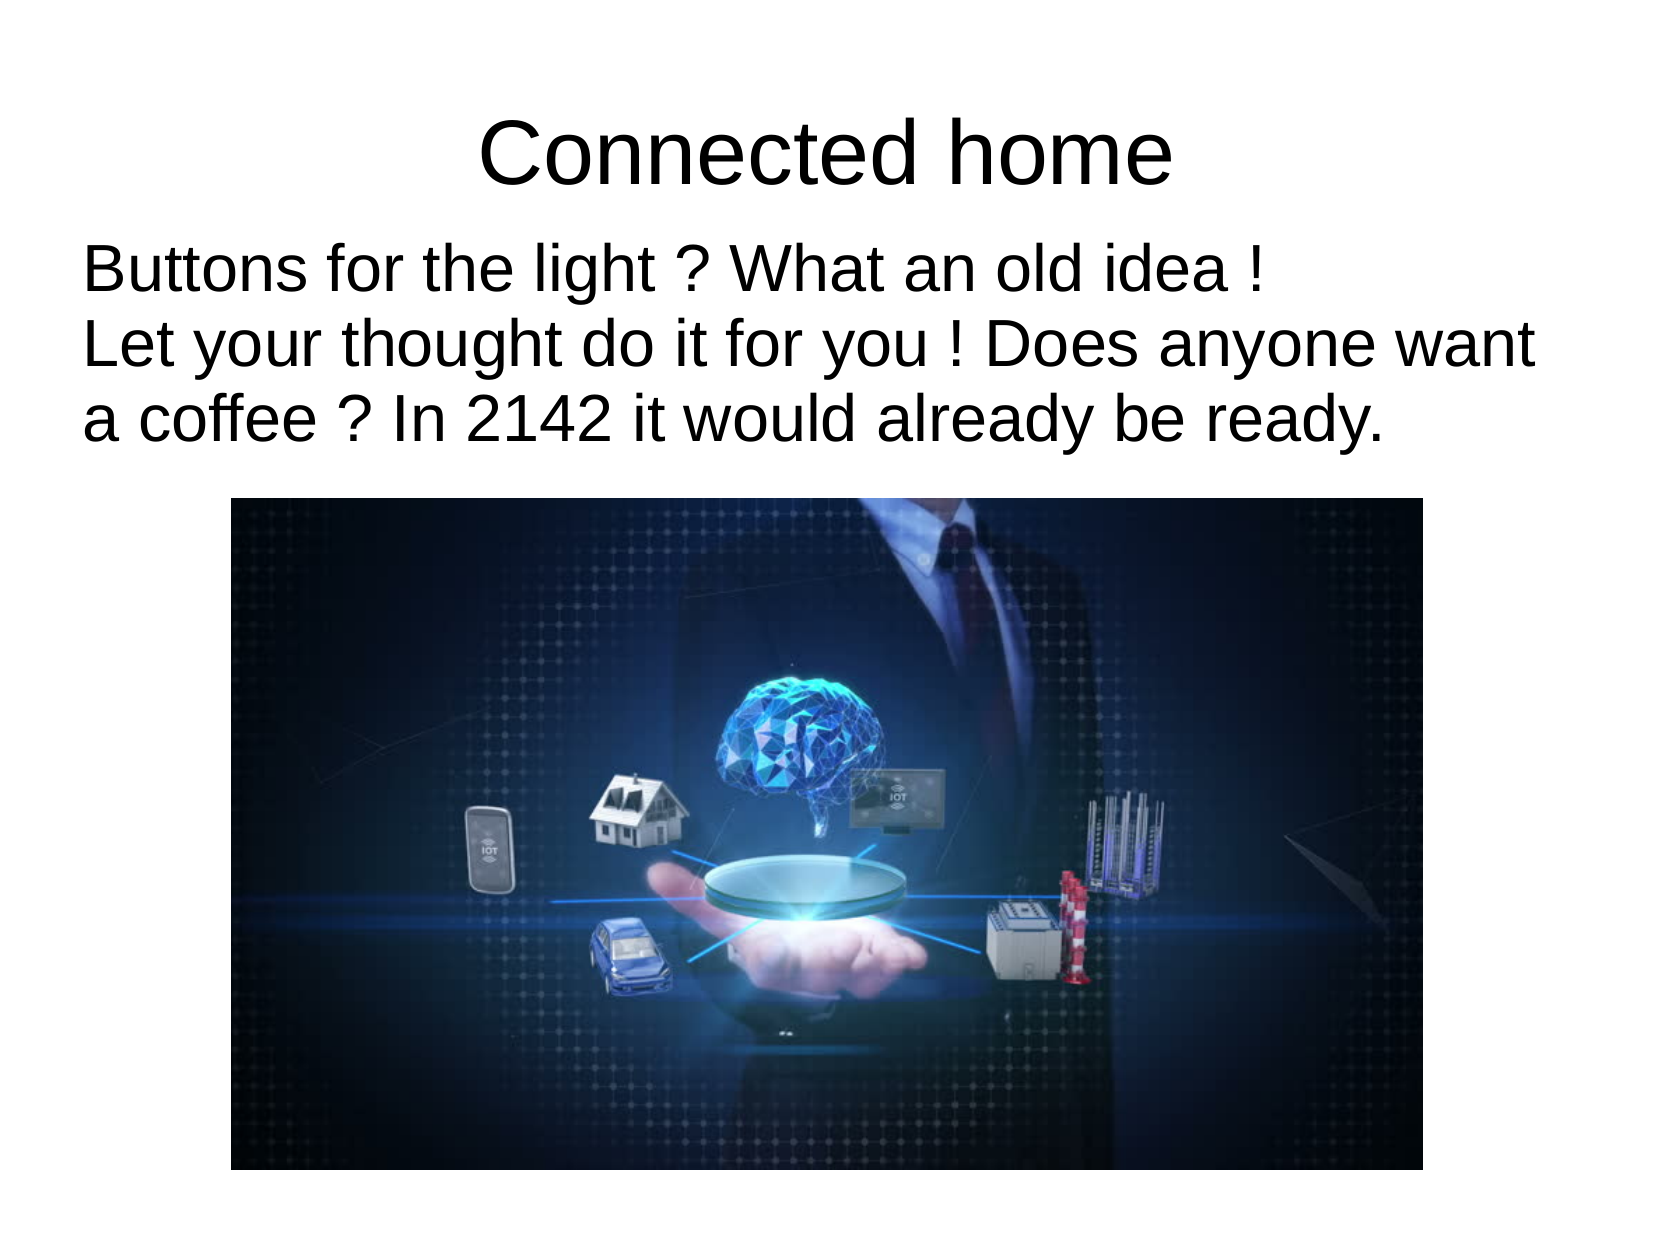

# Connected home
Buttons for the light ? What an old idea !
Let your thought do it for you ! Does anyone want a coffee ? In 2142 it would already be ready.